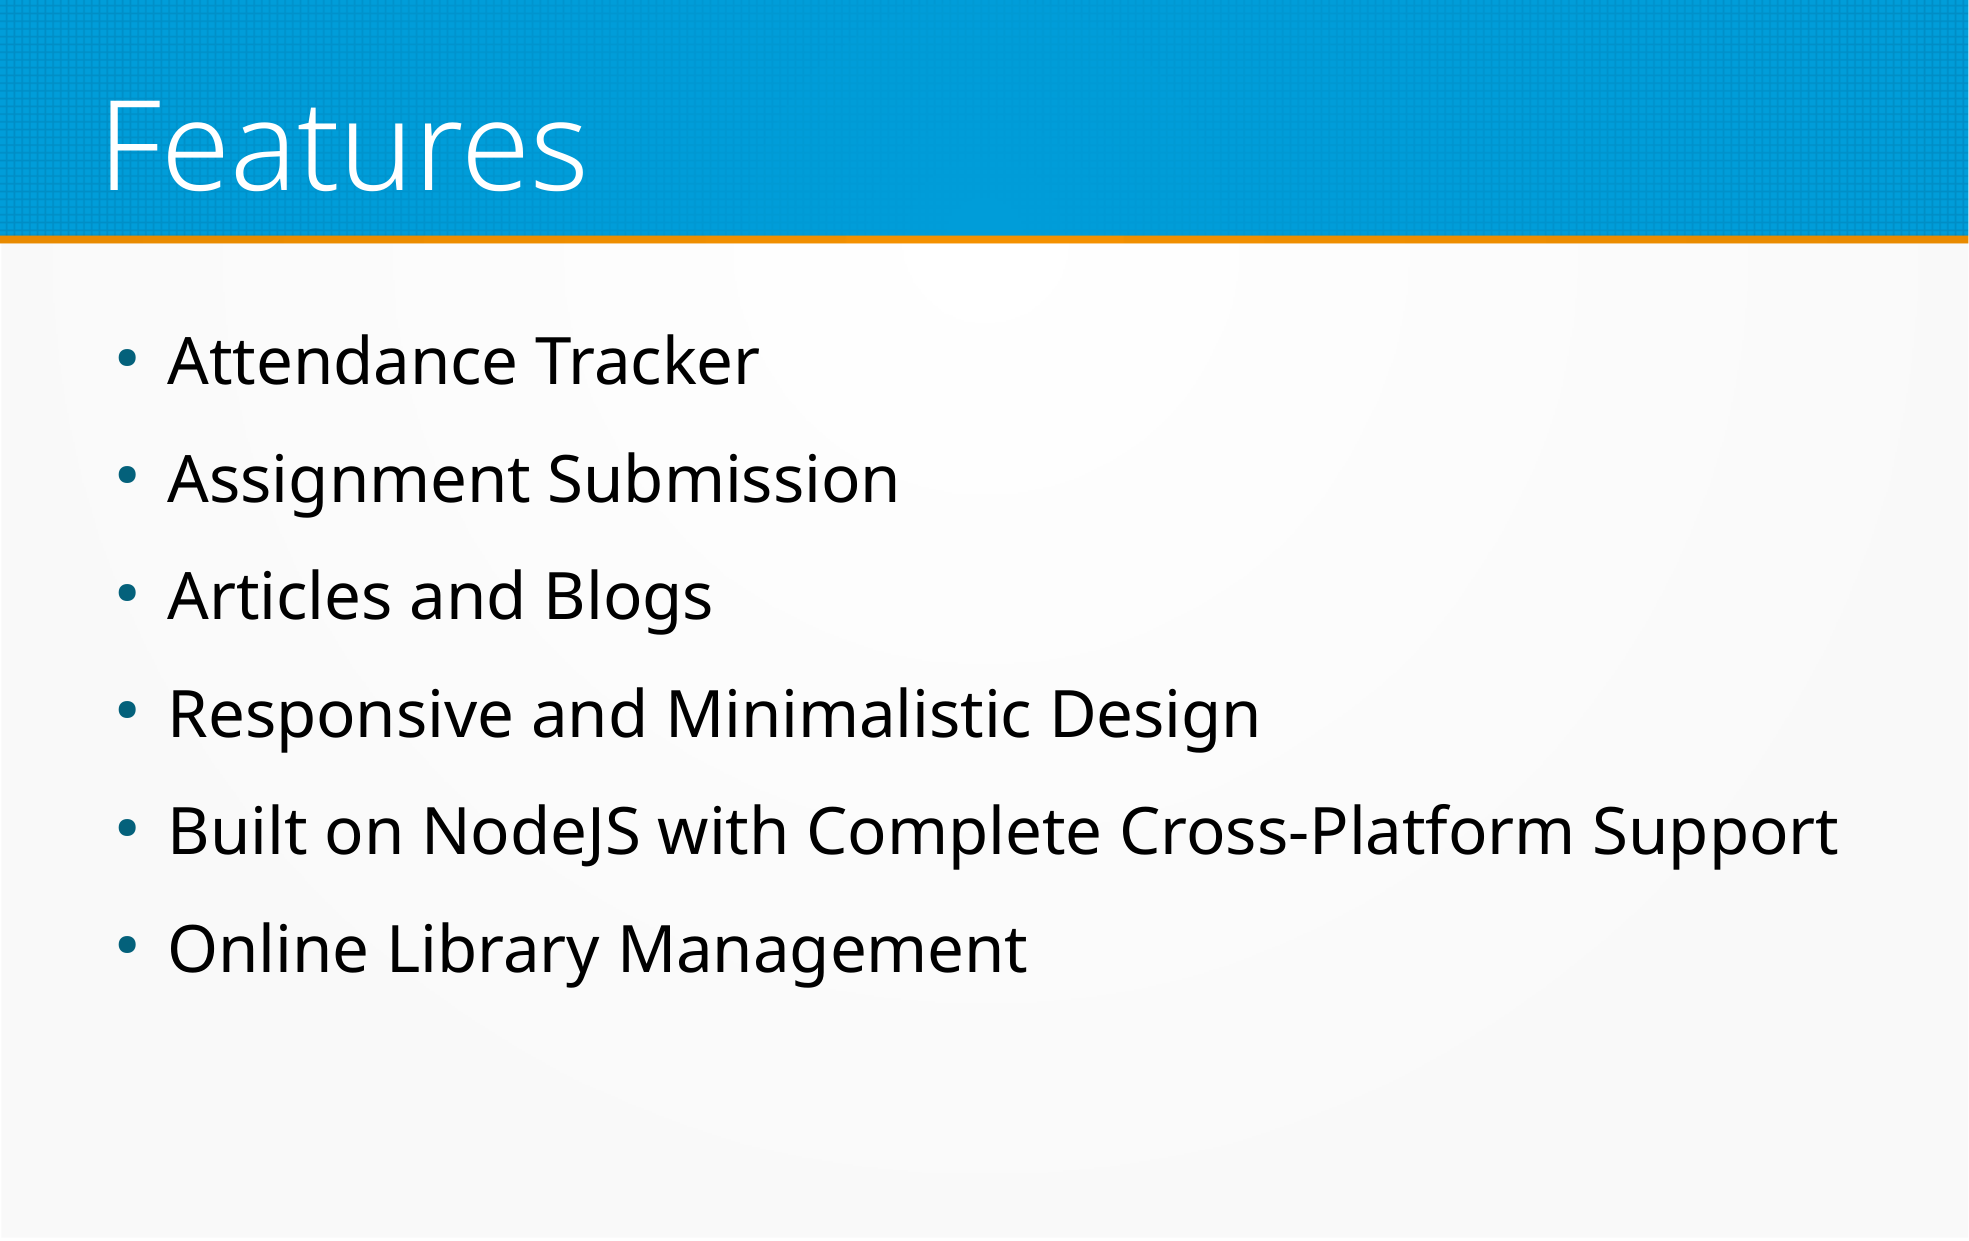

# Features
Attendance Tracker
Assignment Submission
Articles and Blogs
Responsive and Minimalistic Design
Built on NodeJS with Complete Cross-Platform Support
Online Library Management